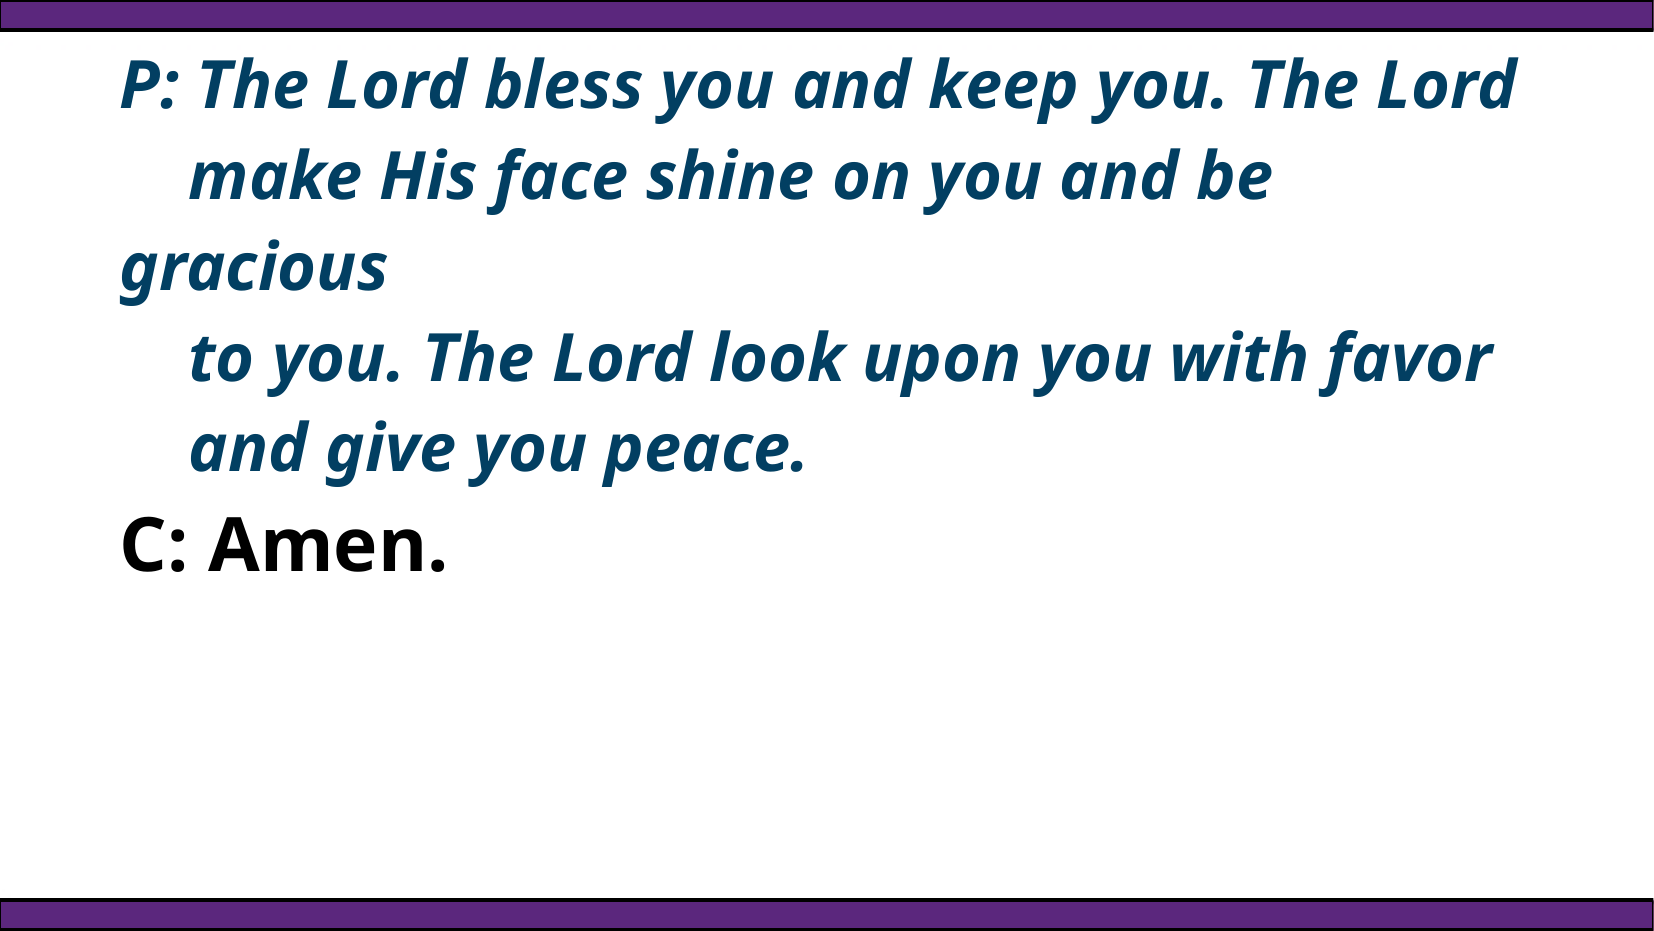

P: 	The Lord bless you and keep you. The Lord
 make His face shine on you and be gracious
 to you. The Lord look upon you with favor
 and give you peace.
C: Amen.